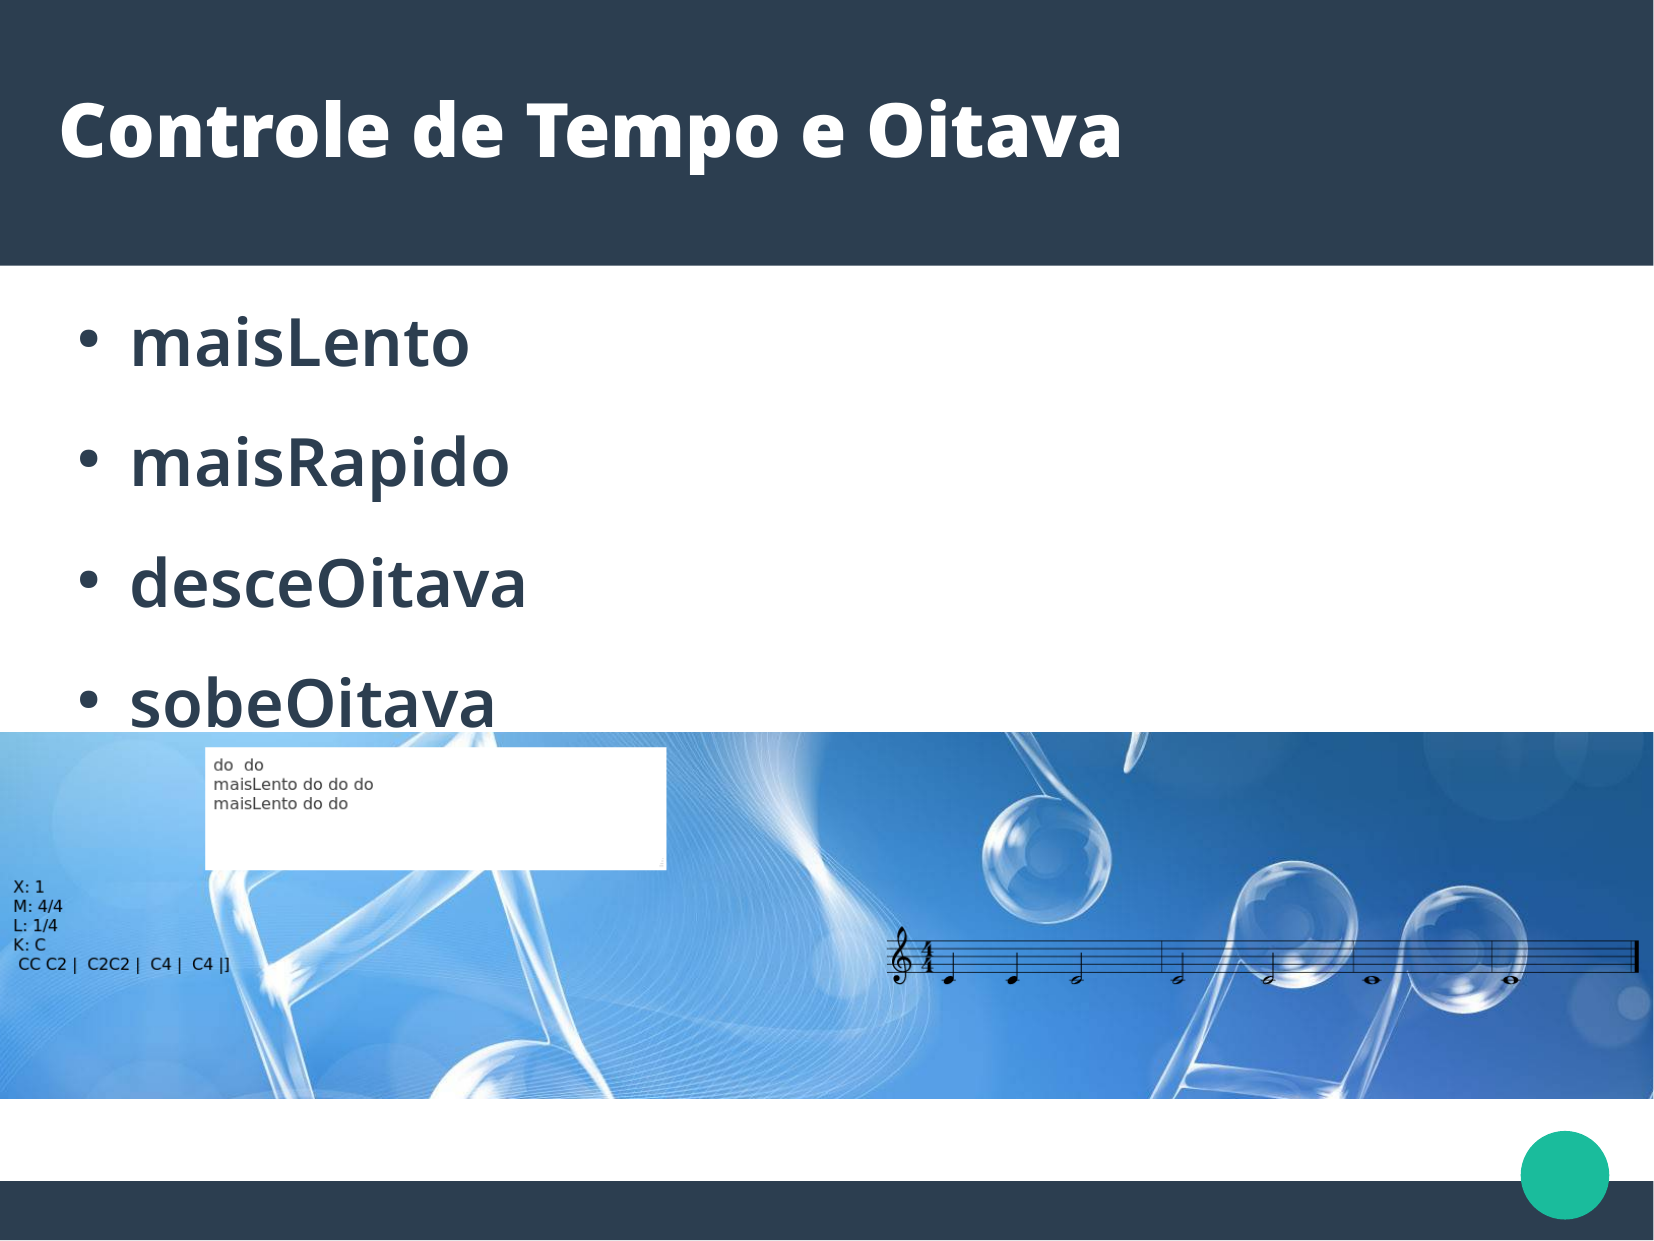

# Controle de Tempo e Oitava
maisLento
maisRapido
desceOitava
sobeOitava